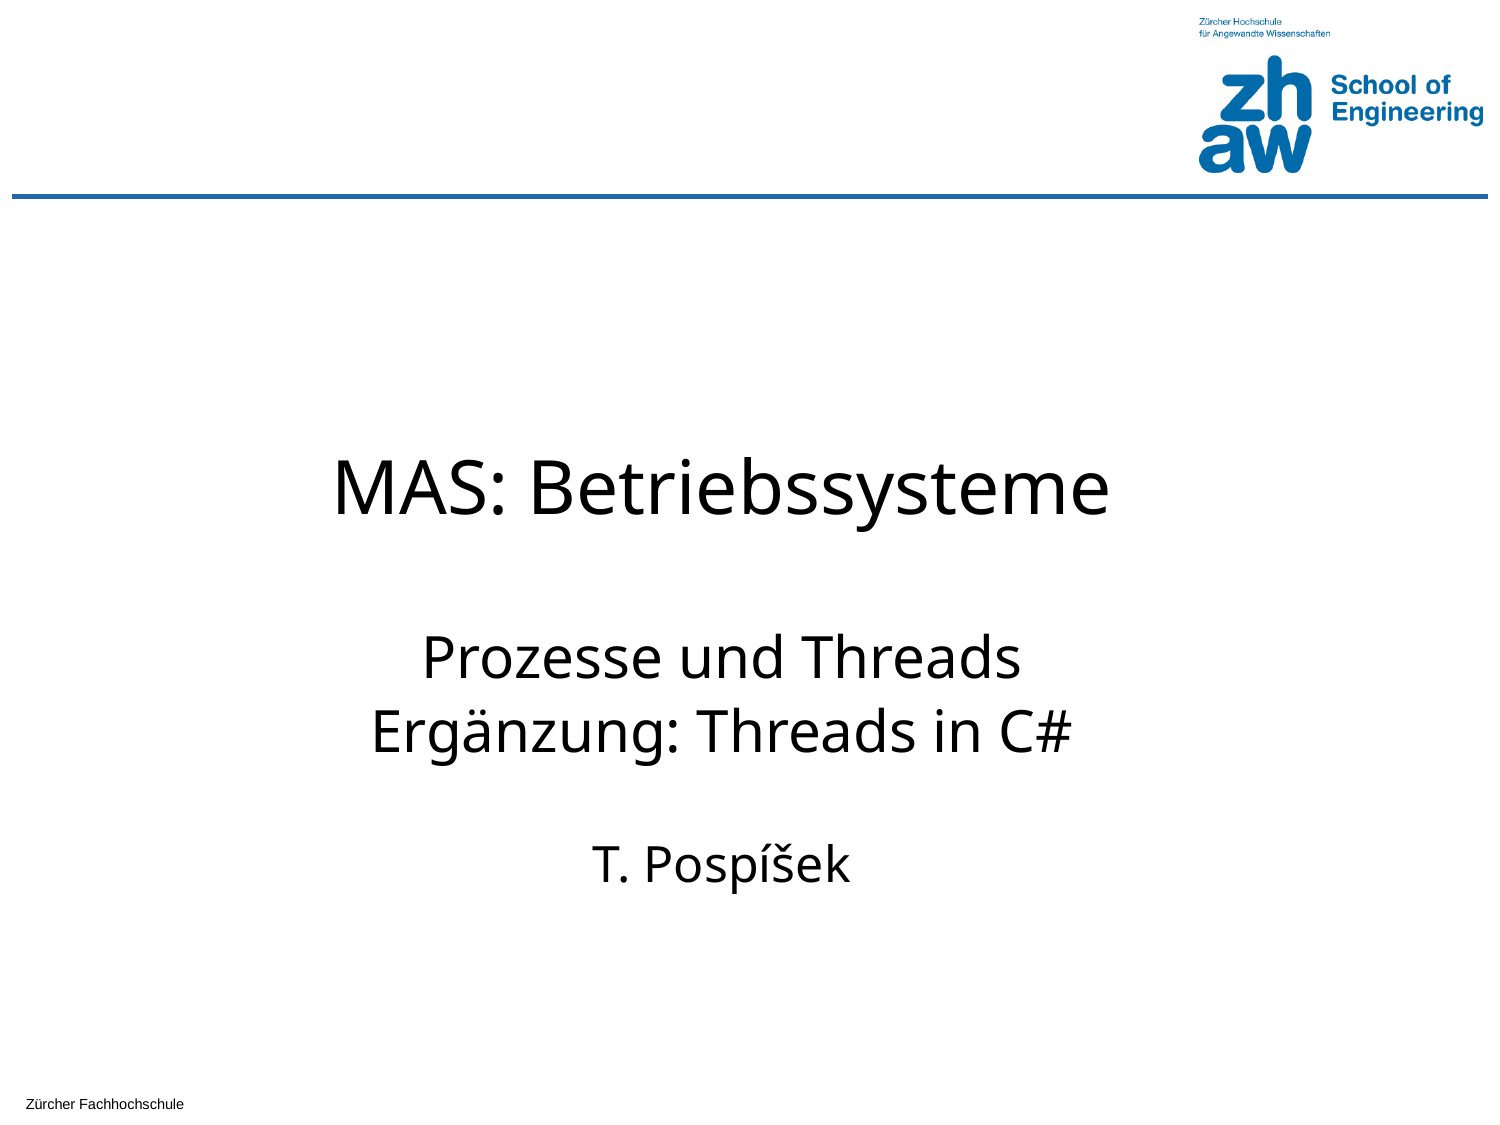

MAS: Betriebssysteme
Prozesse und Threads
Ergänzung: Threads in C#
T. Pospíšek